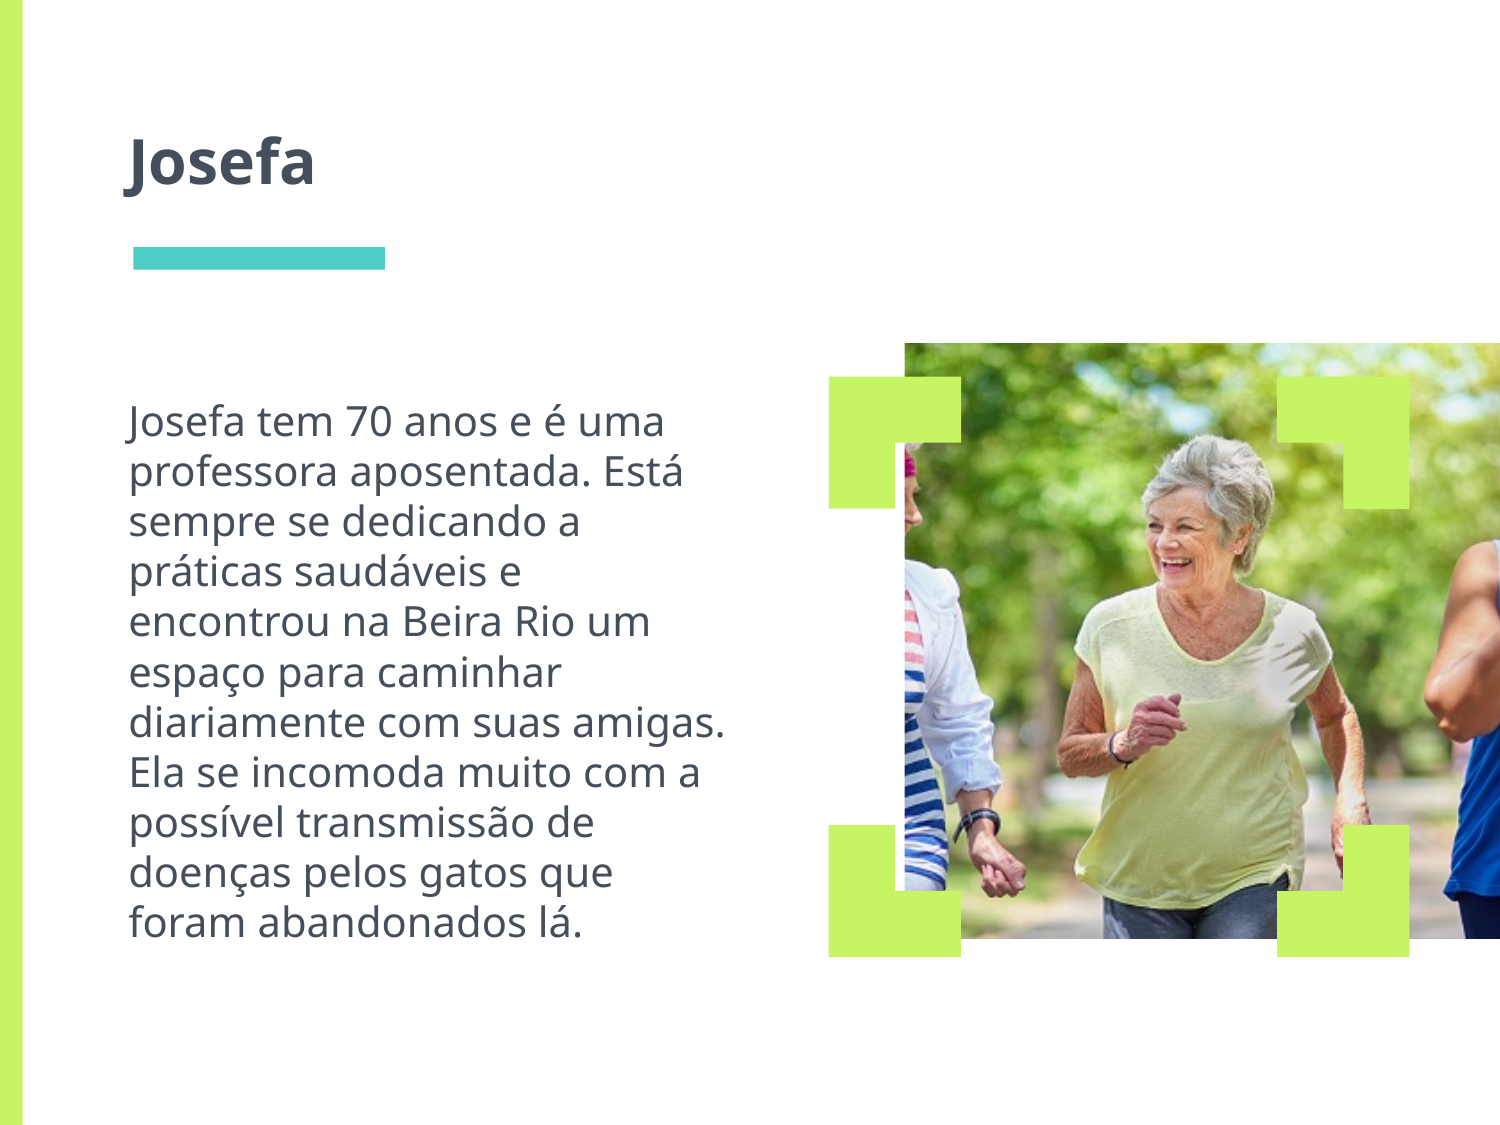

# Josefa
Josefa tem 70 anos e é uma professora aposentada. Está sempre se dedicando a práticas saudáveis e encontrou na Beira Rio um espaço para caminhar diariamente com suas amigas. Ela se incomoda muito com a possível transmissão de doenças pelos gatos que foram abandonados lá.